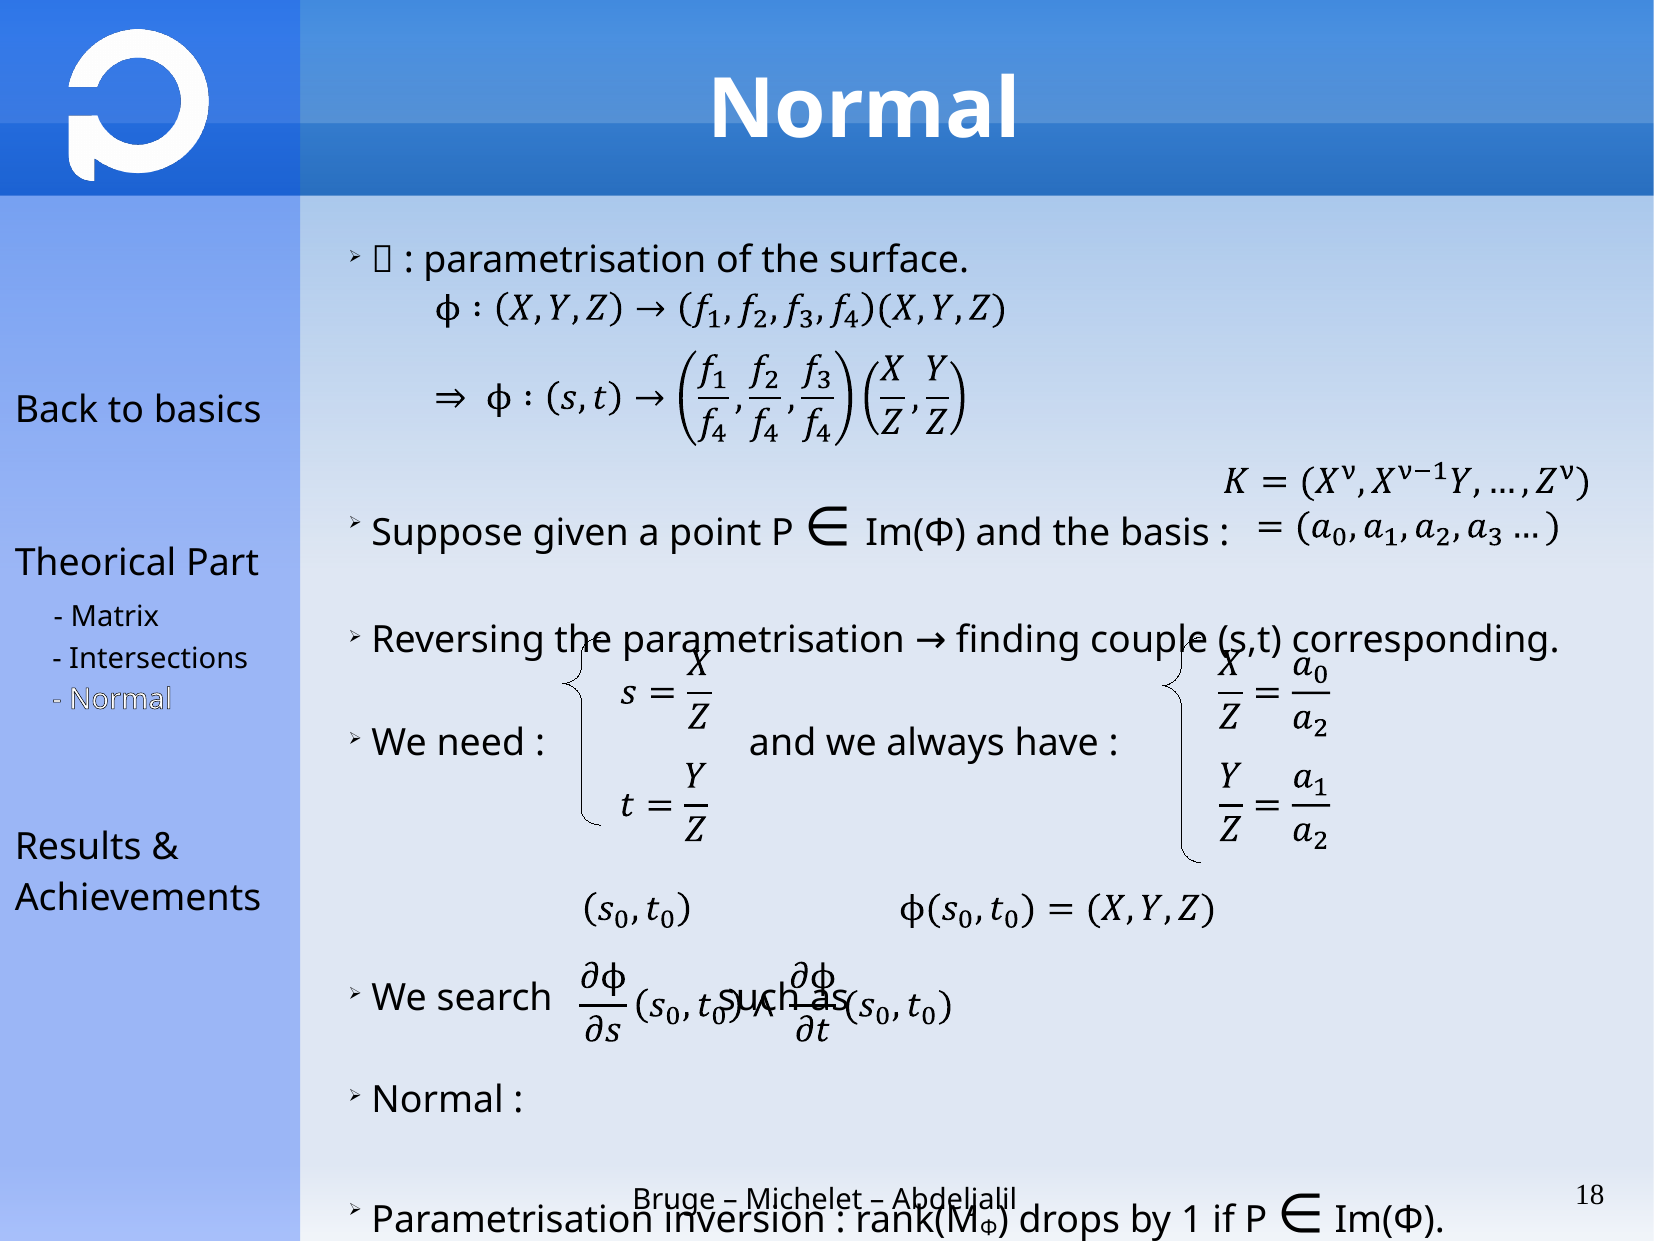

Back to basics
Theorical Part
 - Matrix
 - Intersections
 - Normal
Results & Achievements
#
	Normal
  : parametrisation of the surface.
 Suppose given a point P ∈ Im(Φ) and the basis :
 Reversing the parametrisation → finding couple (s,t) corresponding.
 We need : and we always have :
 We search such as
 Normal :
 Parametrisation inversion : rank(MΦ) drops by 1 if P ∈ Im(Φ).
Bruge – Michelet – Abdeljalil